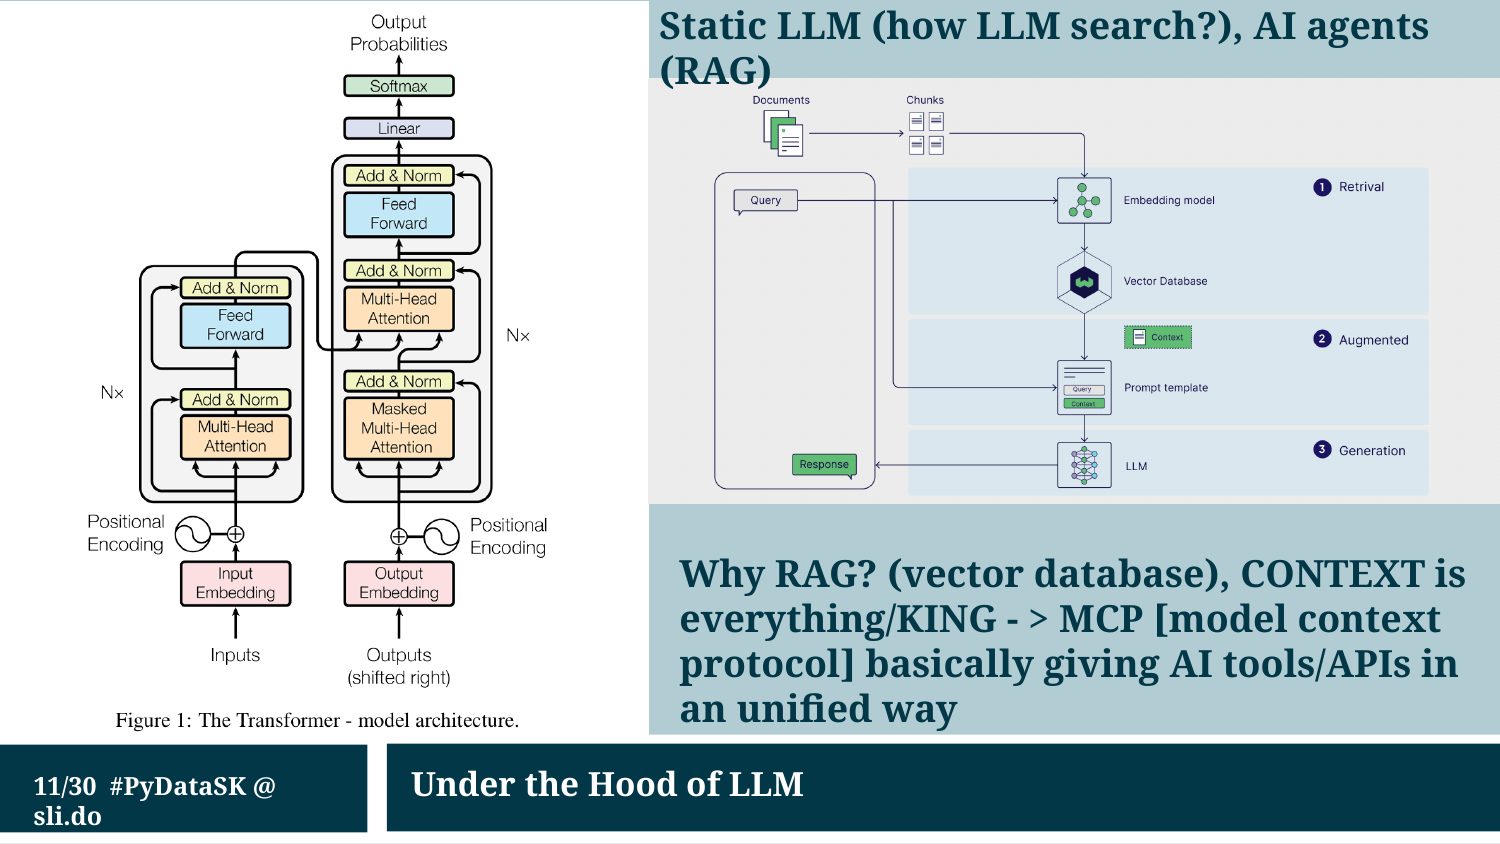

Static LLM (how LLM search?), AI agents (RAG)
Why RAG? (vector database), CONTEXT is everything/KING - > MCP [model context protocol] basically giving AI tools/APIs in an unified way
Under the Hood of LLM
11/30 #PyDataSK @ sli.do